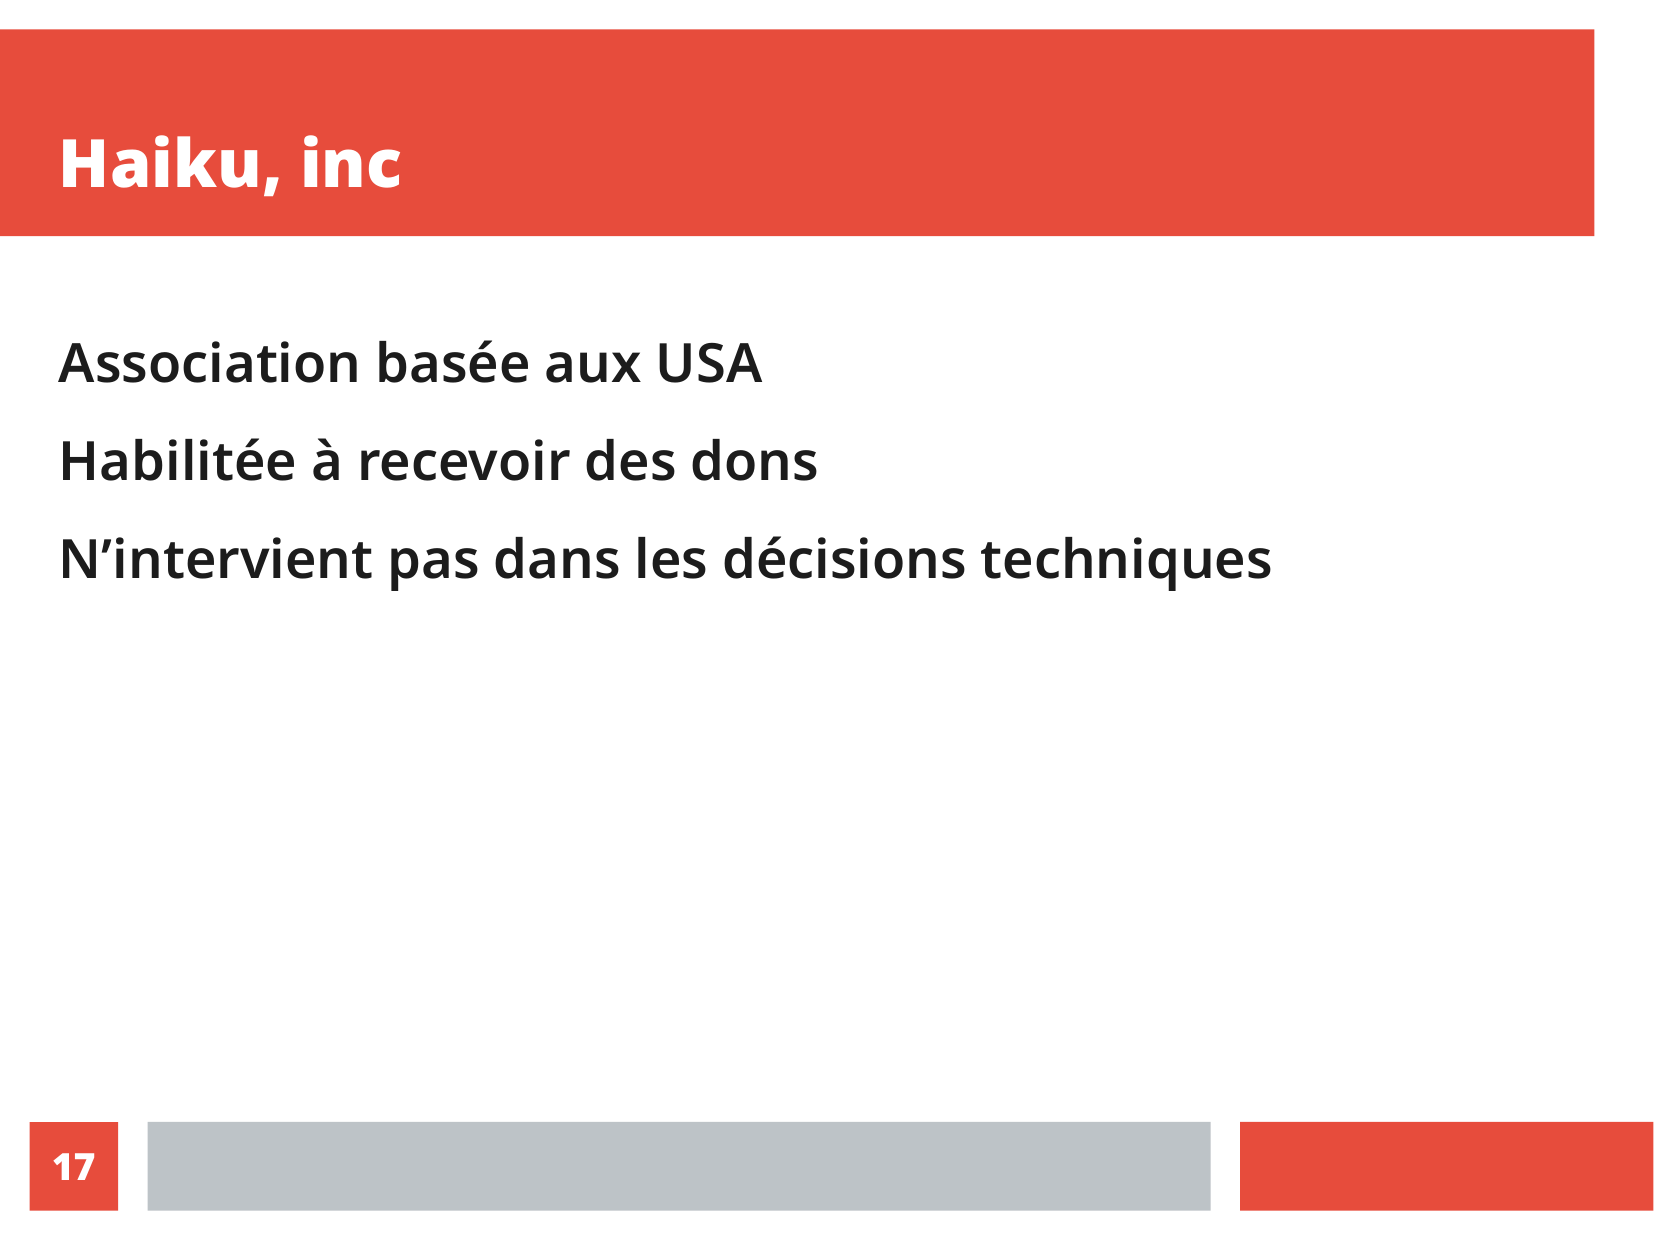

# Haiku, inc
Association basée aux USA
Habilitée à recevoir des dons
N’intervient pas dans les décisions techniques
17